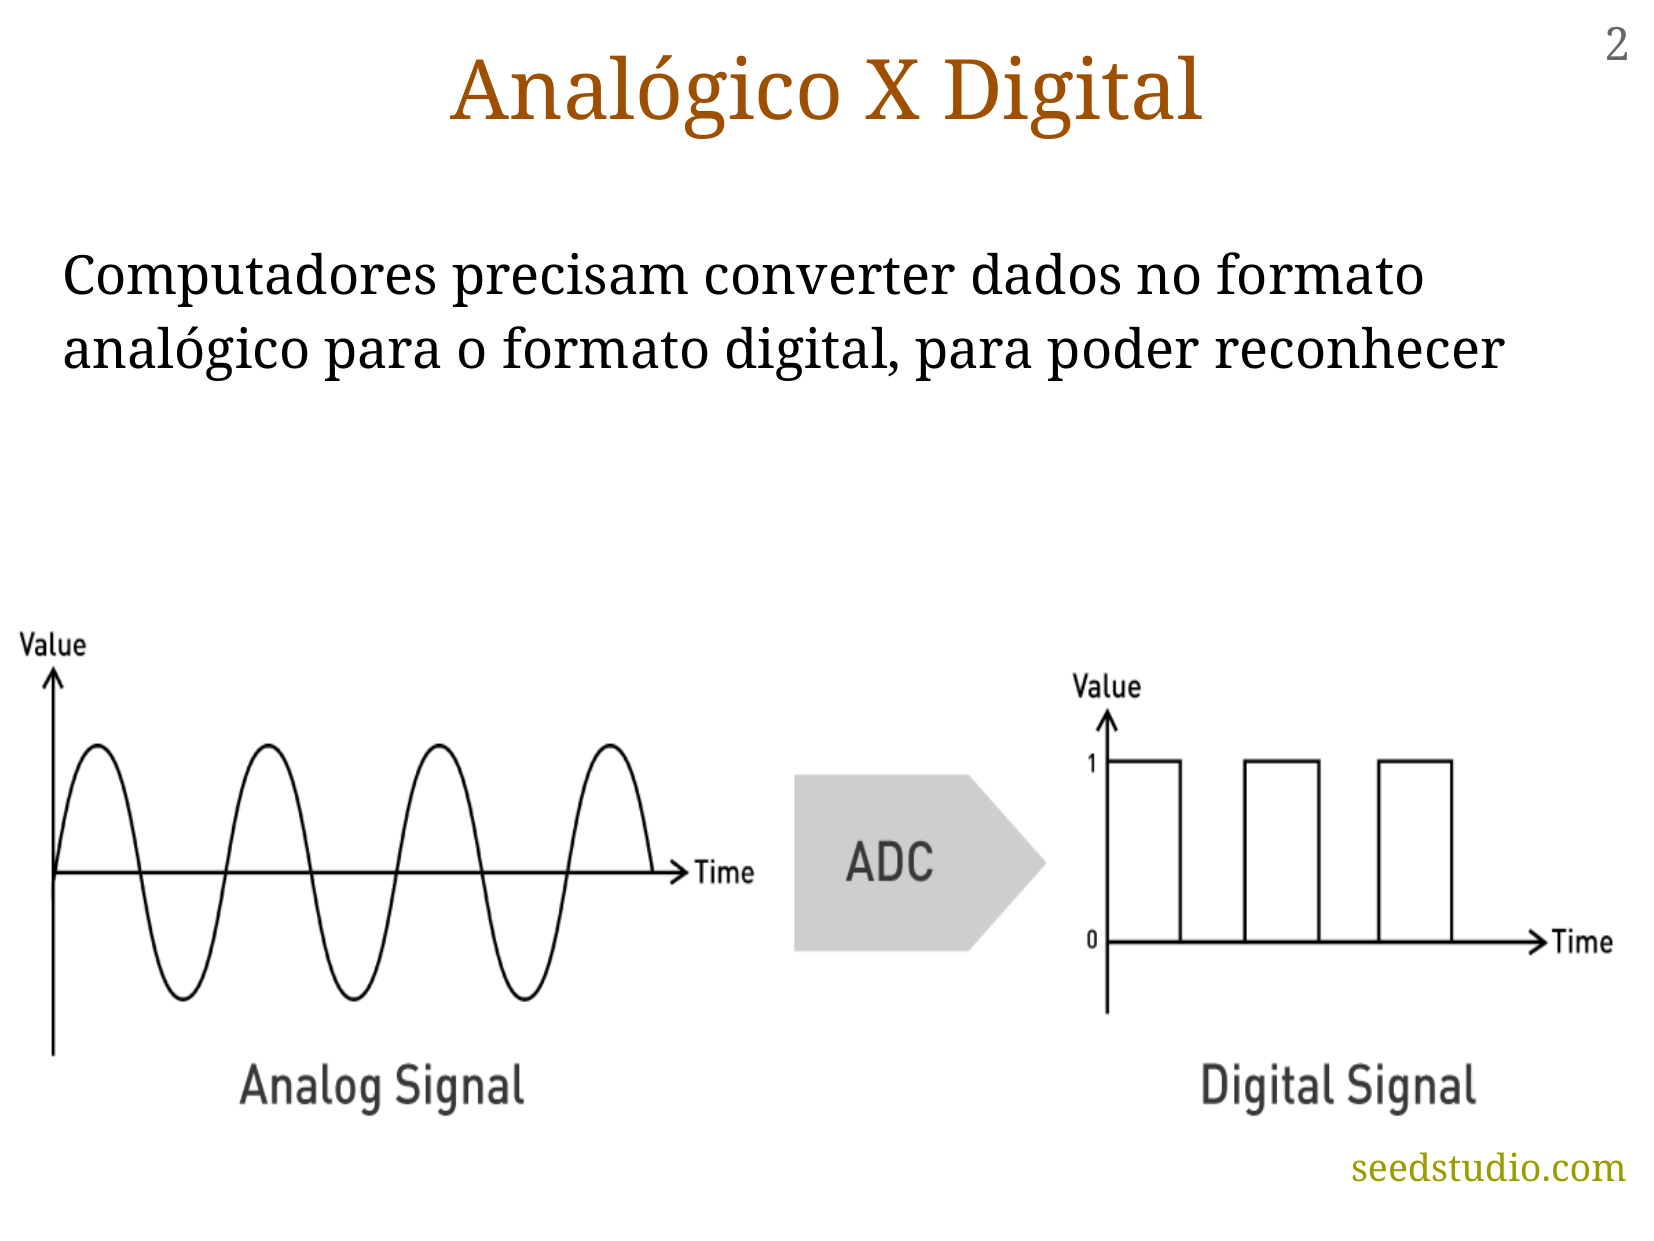

2
# Analógico X Digital
Computadores precisam converter dados no formato analógico para o formato digital, para poder reconhecer
seedstudio.com